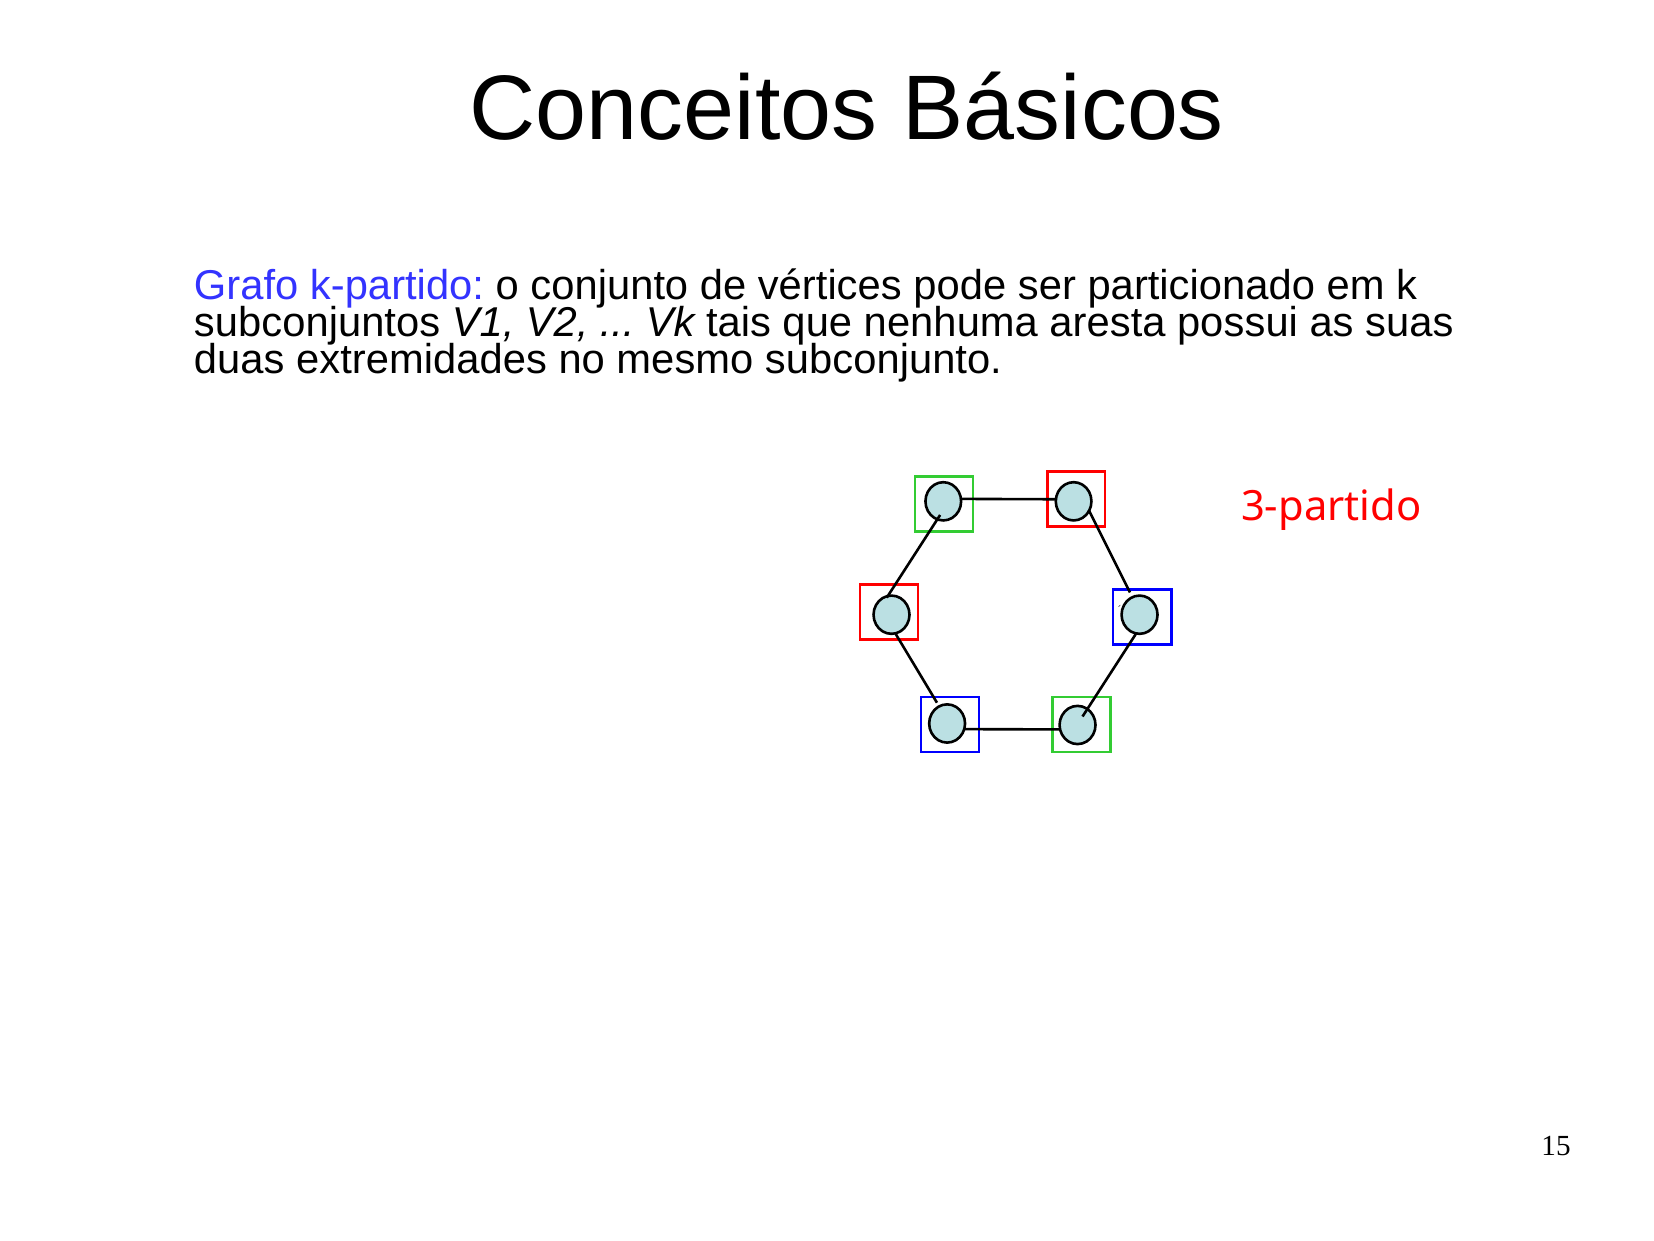

# Conceitos Básicos
Grafo k-partido: o conjunto de vértices pode ser particionado em k subconjuntos V1, V2, ... Vk tais que nenhuma aresta possui as suas duas extremidades no mesmo subconjunto.
3-partido
15